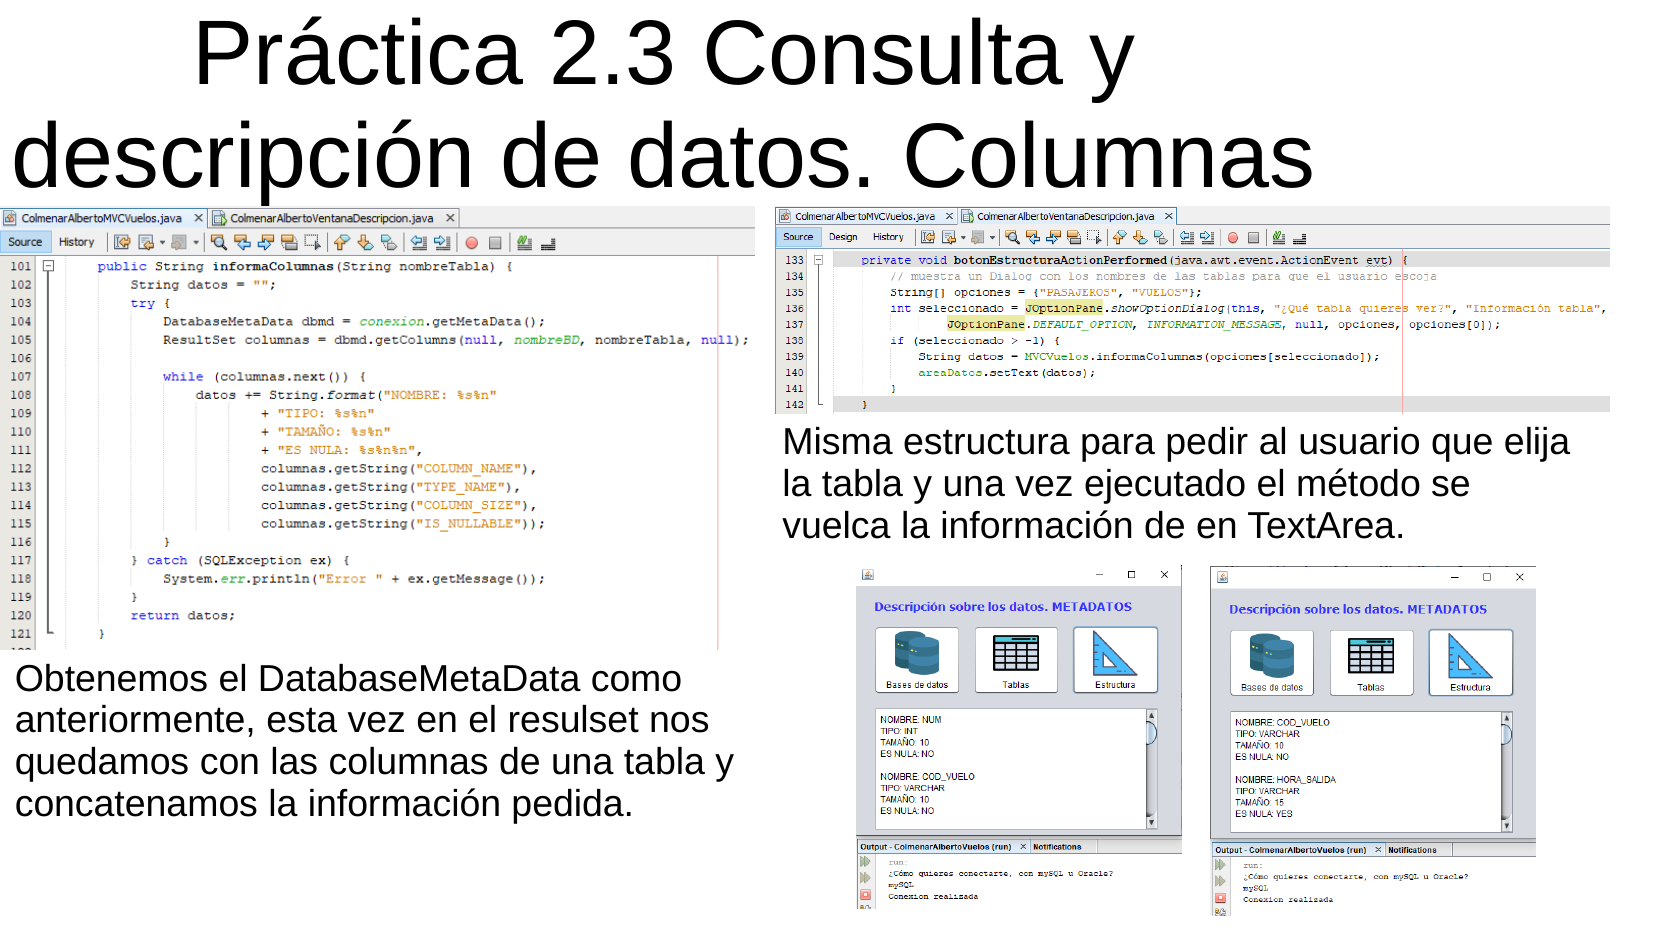

# Práctica 2.3 Consulta y descripción de datos. Columnas
Misma estructura para pedir al usuario que elija la tabla y una vez ejecutado el método se vuelca la información de en TextArea.
Obtenemos el DatabaseMetaData como anteriormente, esta vez en el resulset nos quedamos con las columnas de una tabla y concatenamos la información pedida.